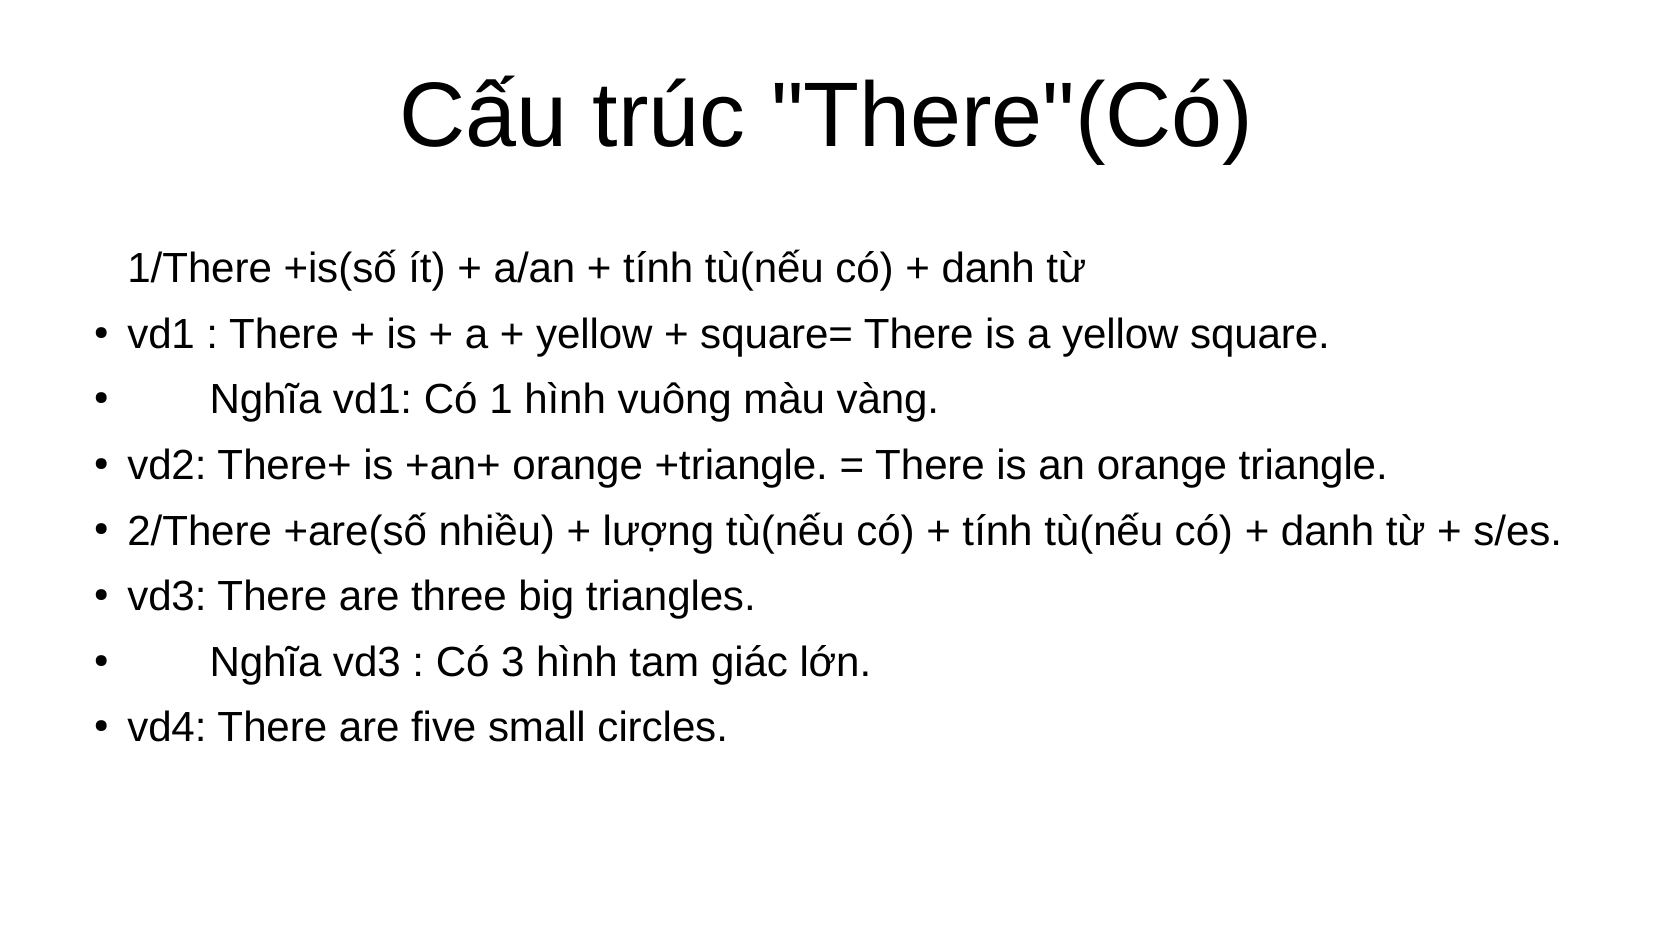

# Cấu trúc "There"(Có)
1/There +is(số ít) + a/an + tính tù(nếu có) + danh từ
vd1 : There + is + a + yellow + square= There is a yellow square.
 Nghĩa vd1: Có 1 hình vuông màu vàng.
vd2: There+ is +an+ orange +triangle. = There is an orange triangle.
2/There +are(số nhiều) + lượng tù(nếu có) + tính tù(nếu có) + danh từ + s/es.
vd3: There are three big triangles.
 Nghĩa vd3 : Có 3 hình tam giác lớn.
vd4: There are five small circles.